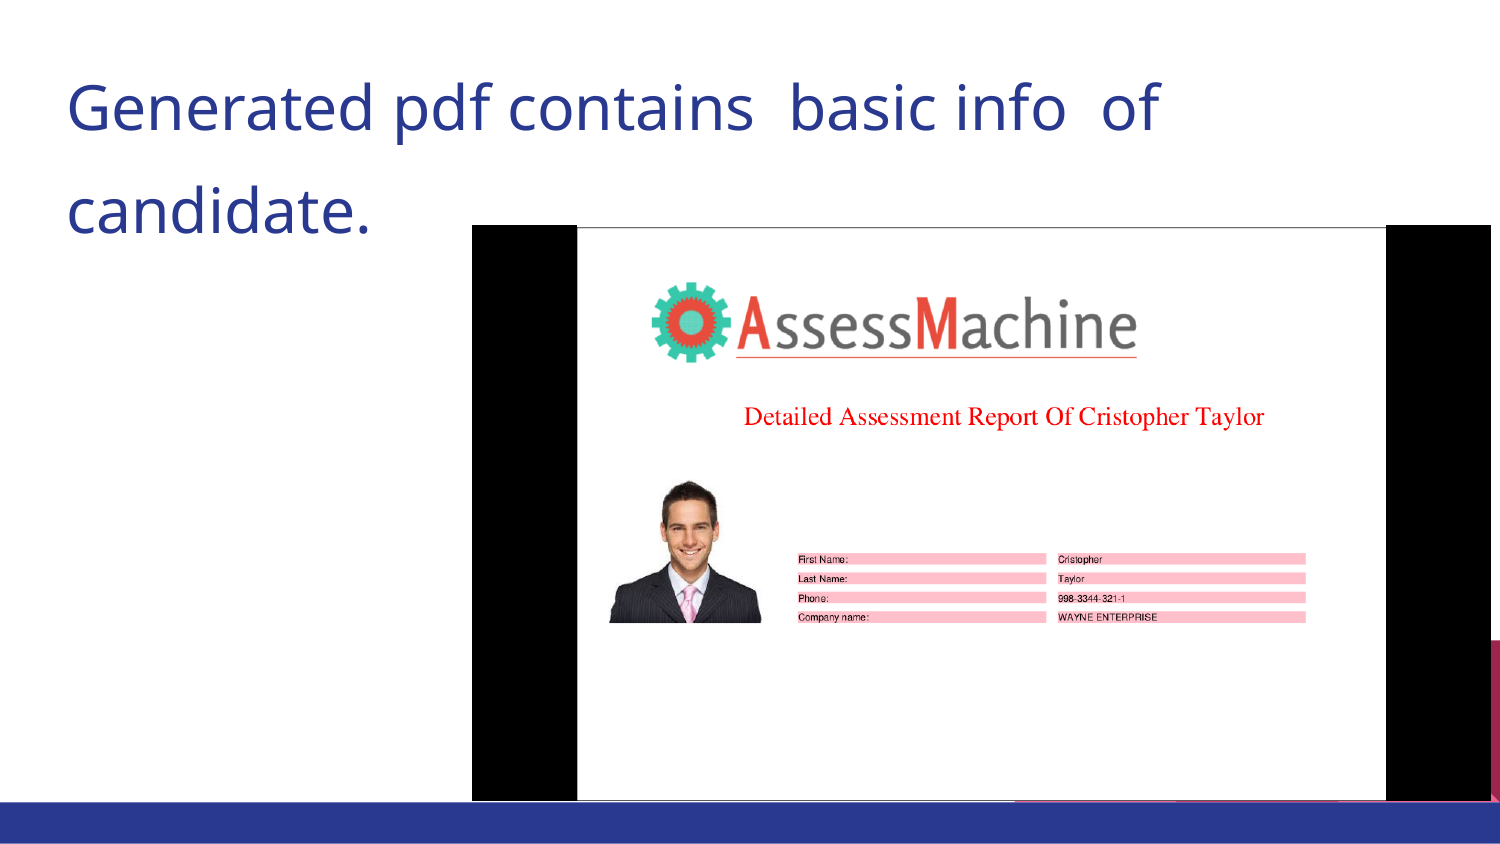

# Generated pdf contains basic info of candidate.